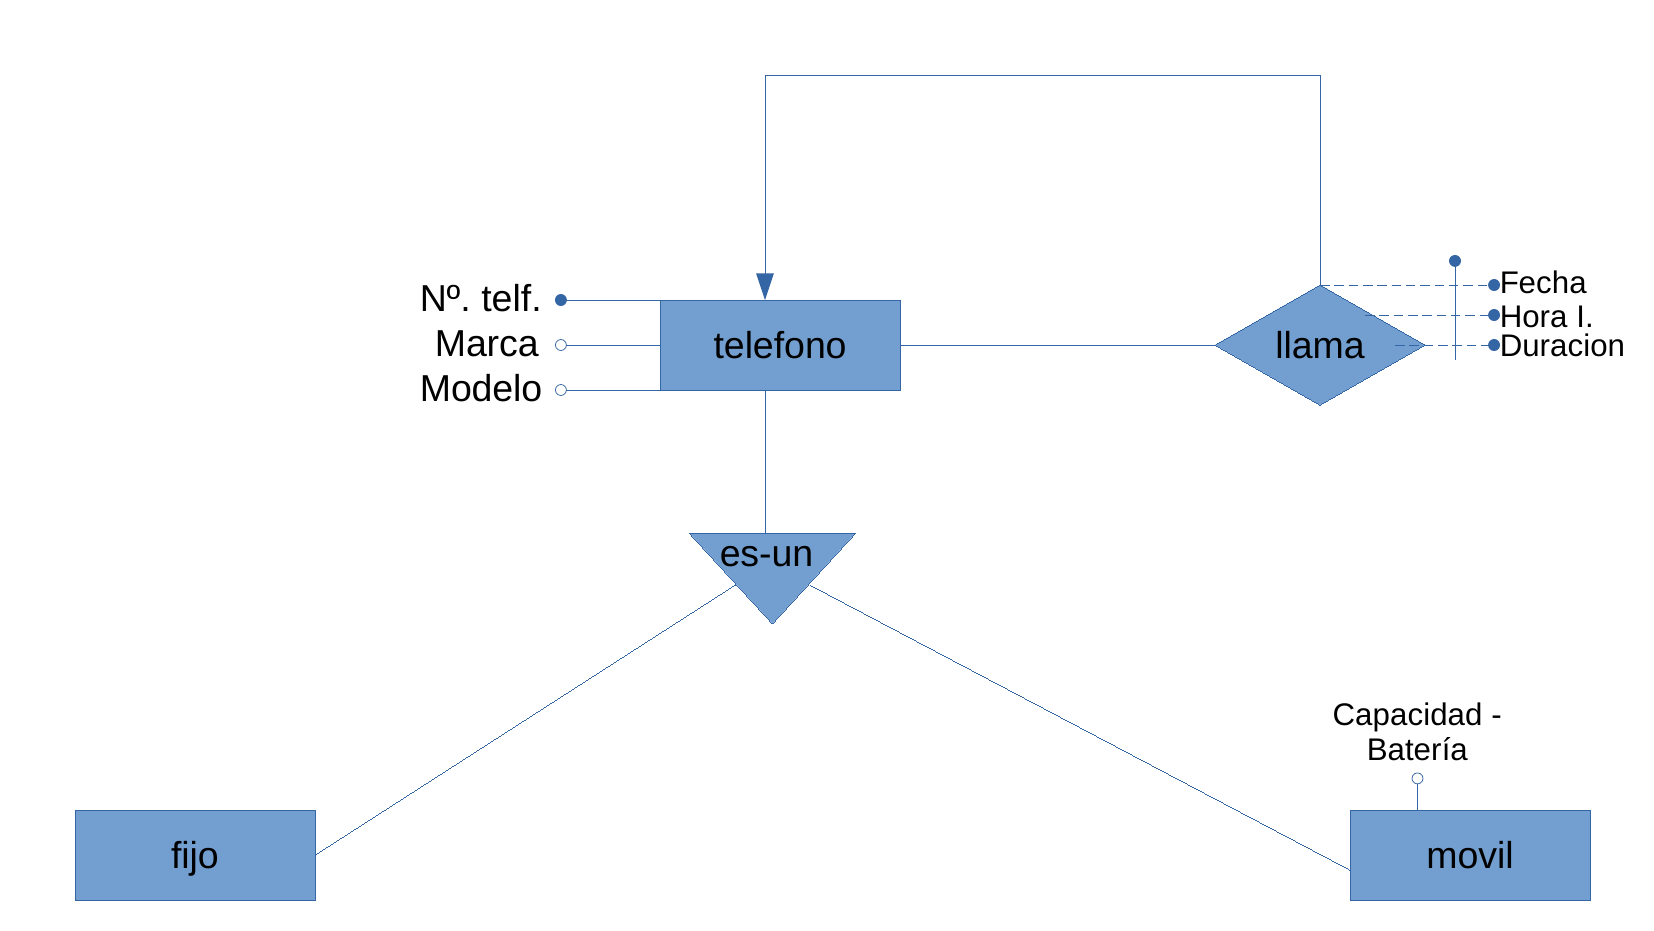

Fecha
Nº. telf.
llama
Hora I.
telefono
Marca
Duracion
Modelo
es-un
Capacidad - Batería
fijo
movil